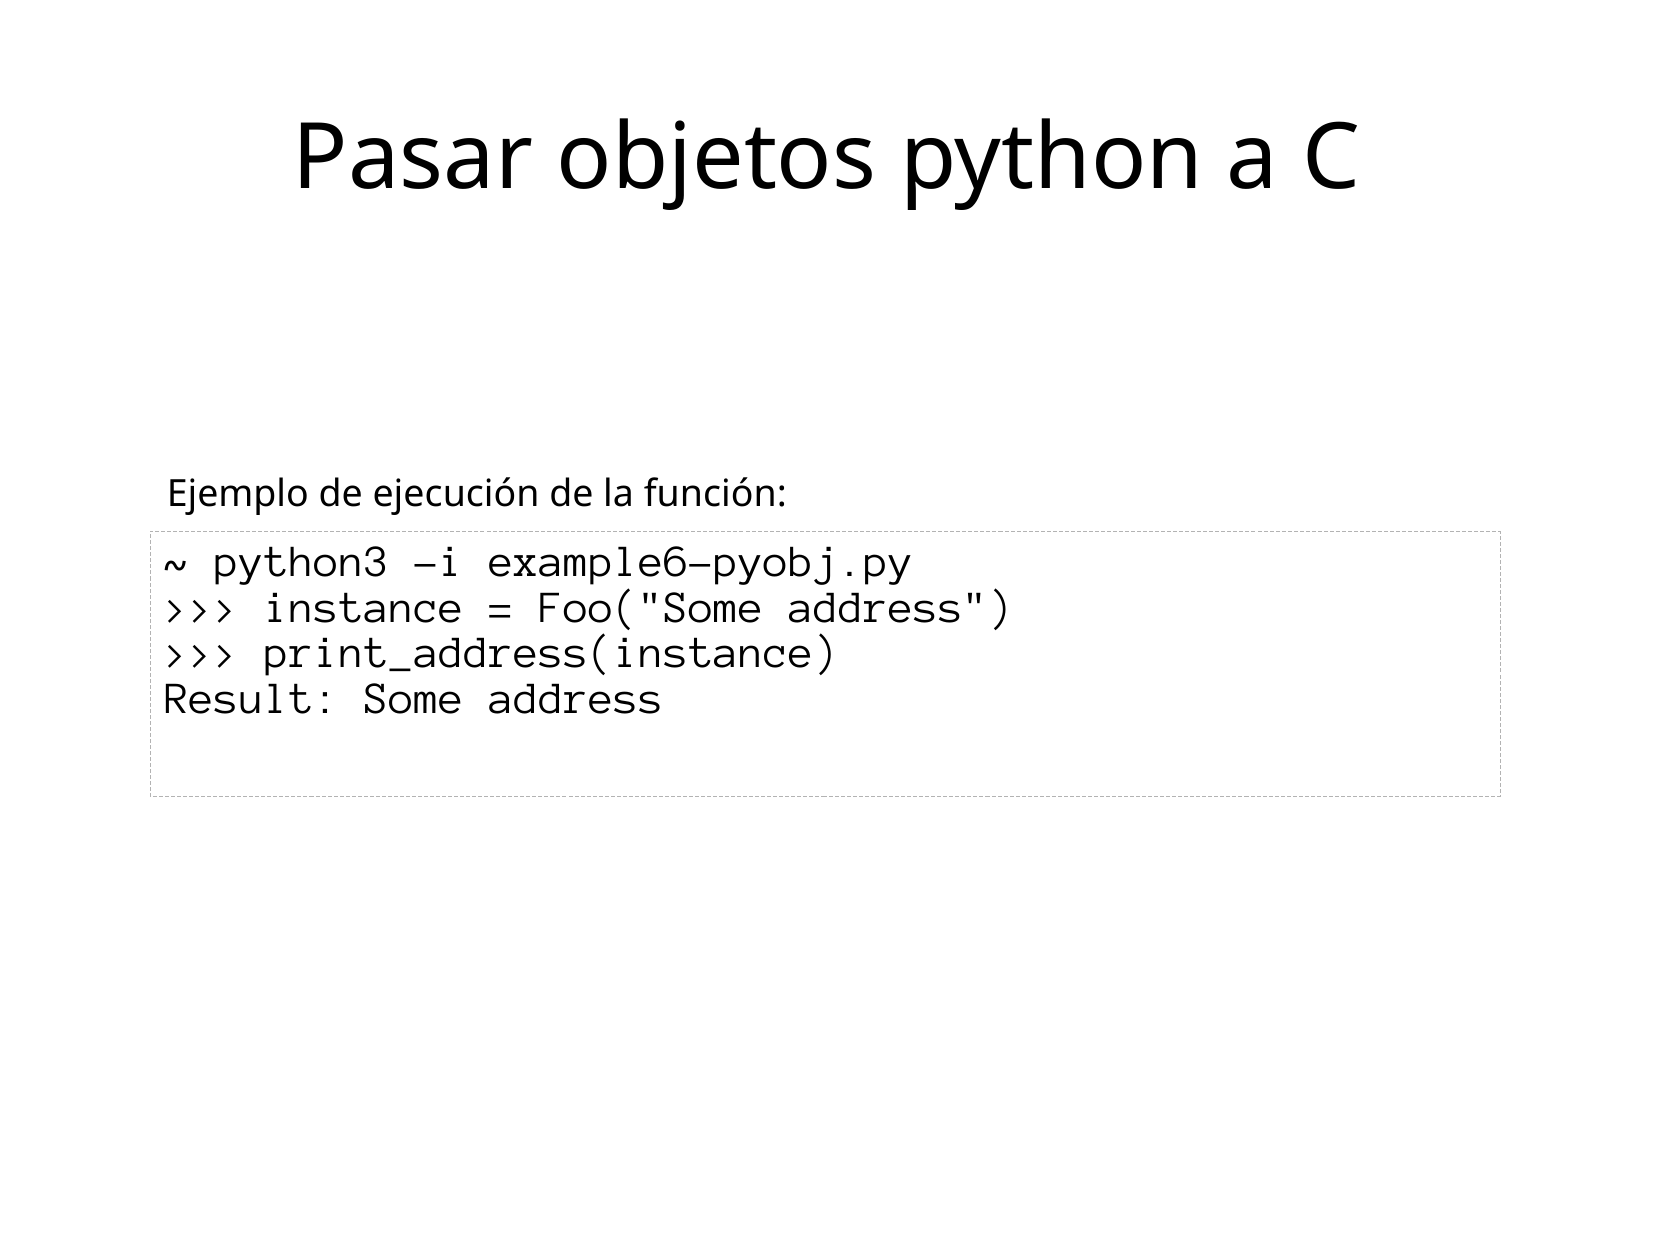

# Pasar objetos python a C
Ejemplo de ejecución de la función:
~ python3 -i example6-pyobj.py
>>> instance = Foo("Some address")
>>> print_address(instance)
Result: Some address